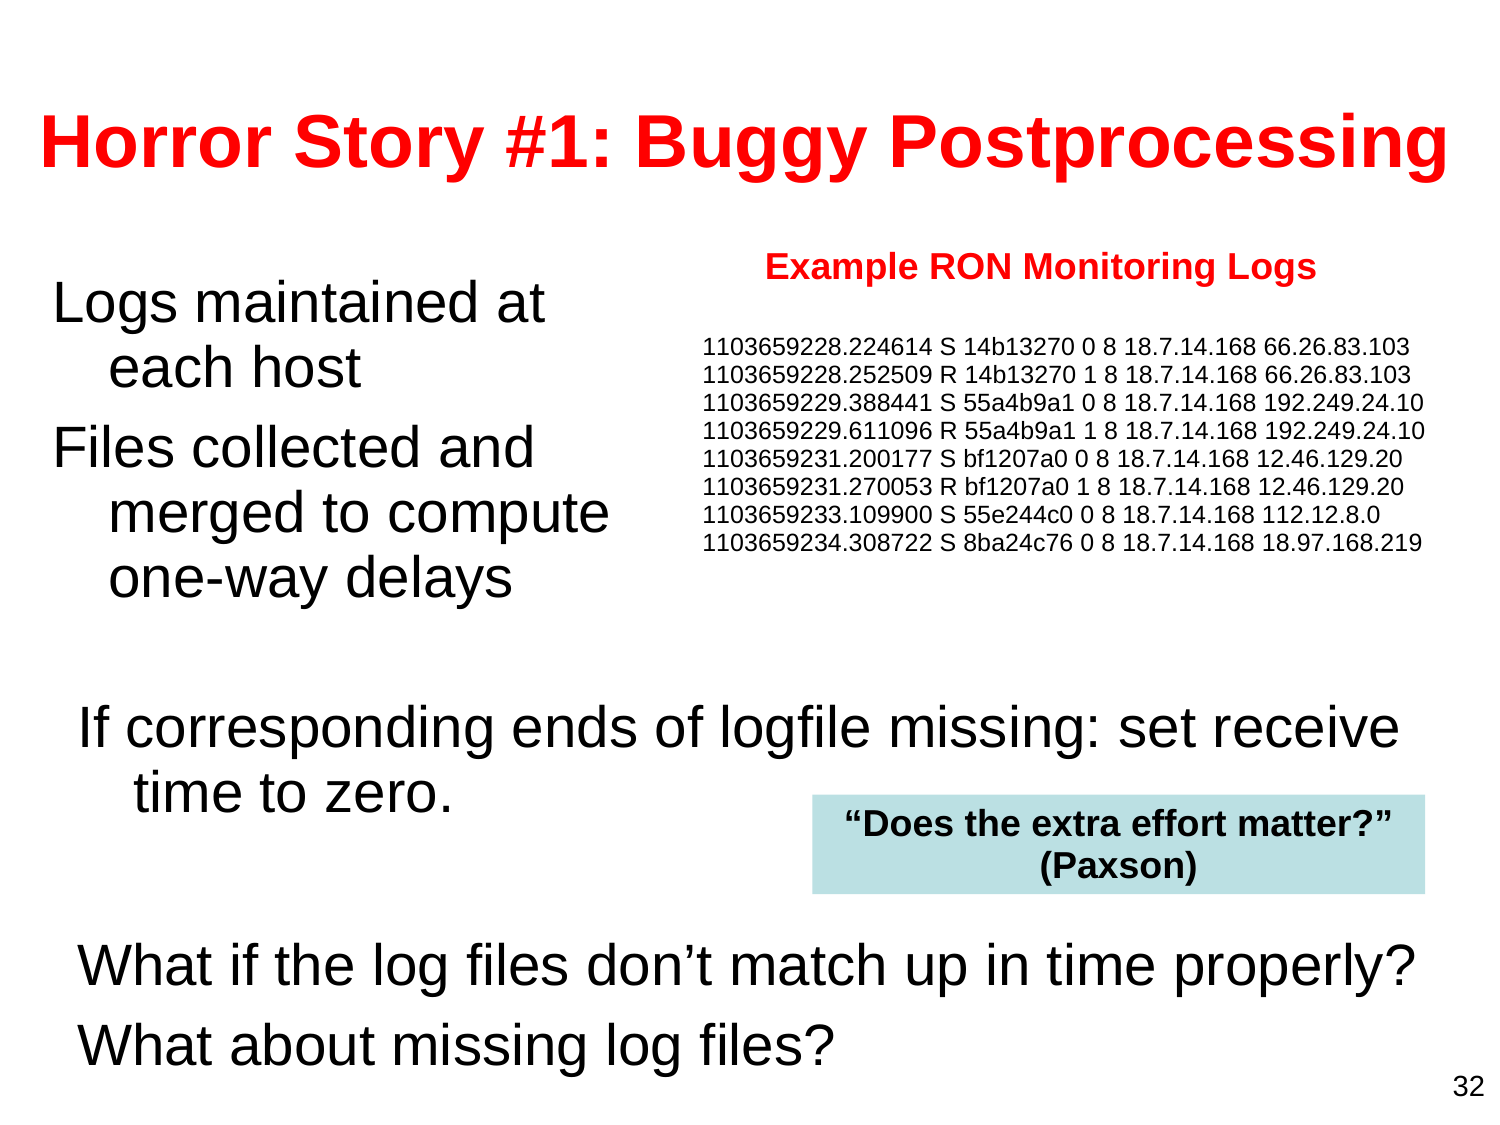

# Horror Story #1: Buggy Postprocessing
Example RON Monitoring Logs
Logs maintained at each host
Files collected and merged to compute one-way delays
1103659228.224614 S 14b13270 0 8 18.7.14.168 66.26.83.103
1103659228.252509 R 14b13270 1 8 18.7.14.168 66.26.83.103
1103659229.388441 S 55a4b9a1 0 8 18.7.14.168 192.249.24.10
1103659229.611096 R 55a4b9a1 1 8 18.7.14.168 192.249.24.10
1103659231.200177 S bf1207a0 0 8 18.7.14.168 12.46.129.20
1103659231.270053 R bf1207a0 1 8 18.7.14.168 12.46.129.20
1103659233.109900 S 55e244c0 0 8 18.7.14.168 112.12.8.0
1103659234.308722 S 8ba24c76 0 8 18.7.14.168 18.97.168.219
If corresponding ends of logfile missing: set receive time to zero.
“Does the extra effort matter?” (Paxson)
What if the log files don’t match up in time properly?
What about missing log files?
32